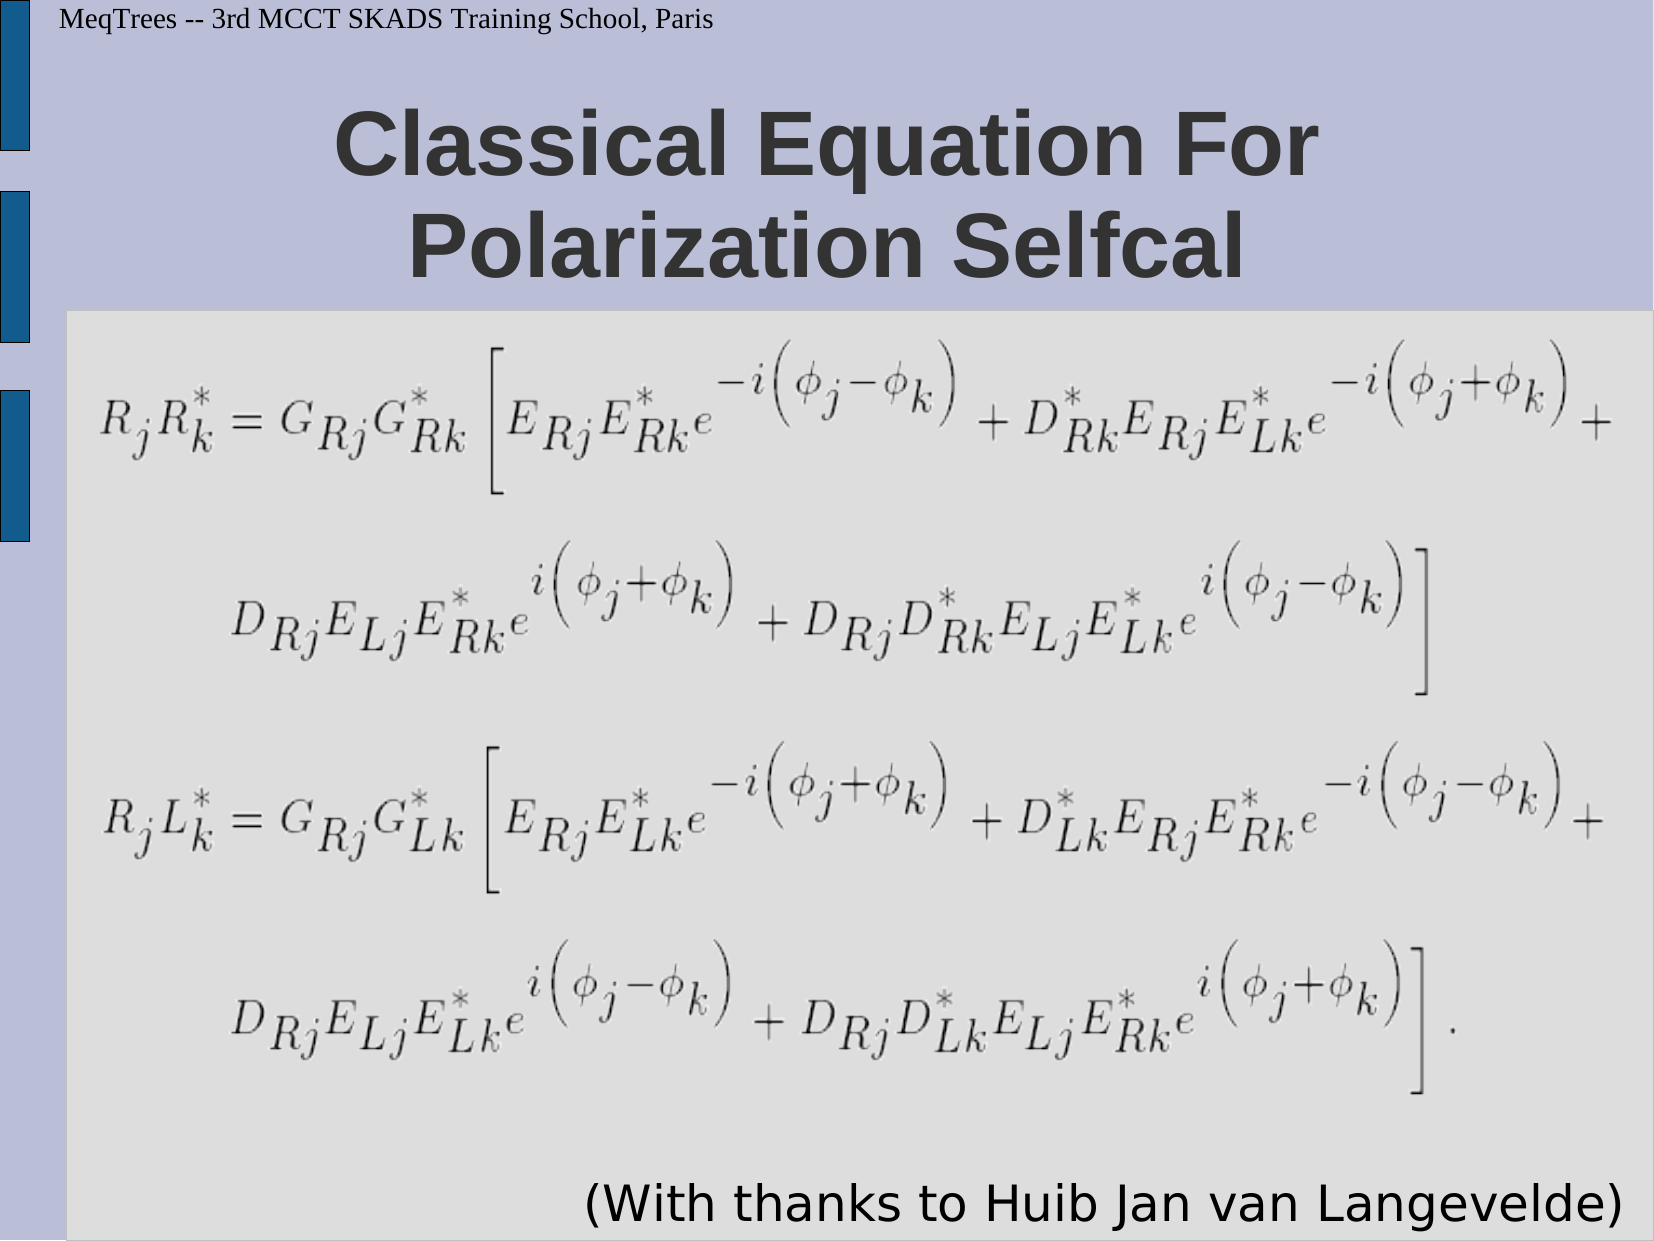

MeqTrees -- 3rd MCCT SKADS Training School, Paris
# Classical Equation For Polarization Selfcal
(With thanks to Huib Jan van Langevelde)